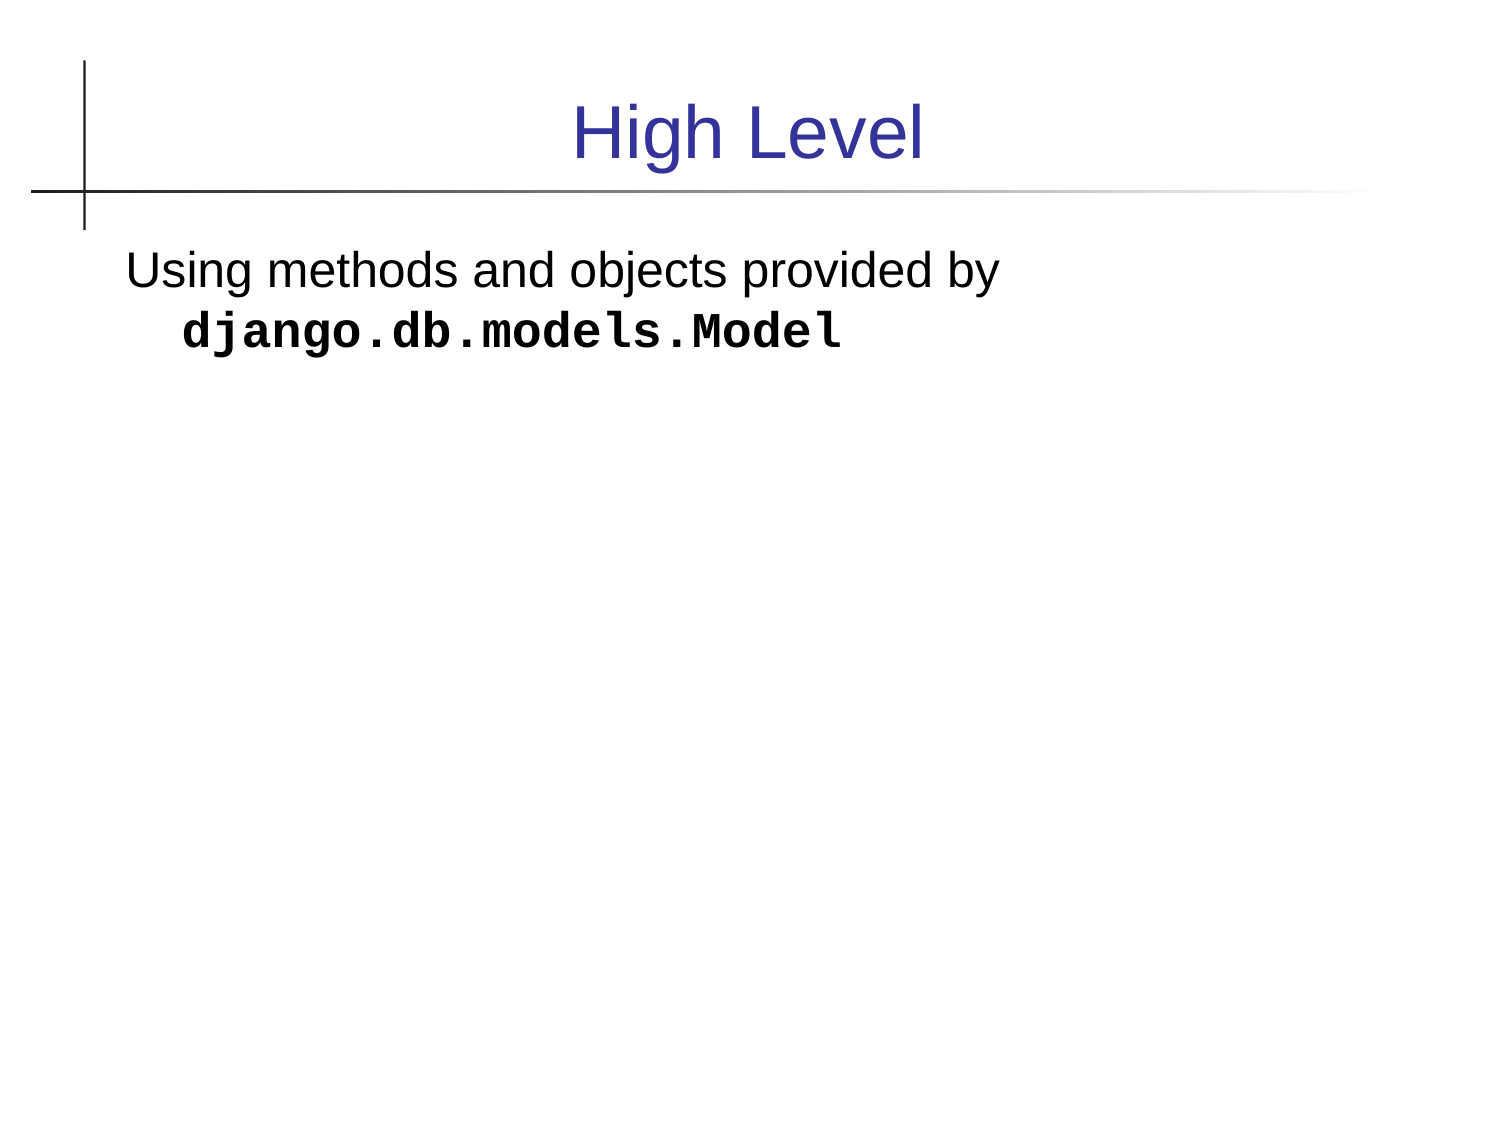

# High Level
Using methods and objects provided by django.db.models.Model